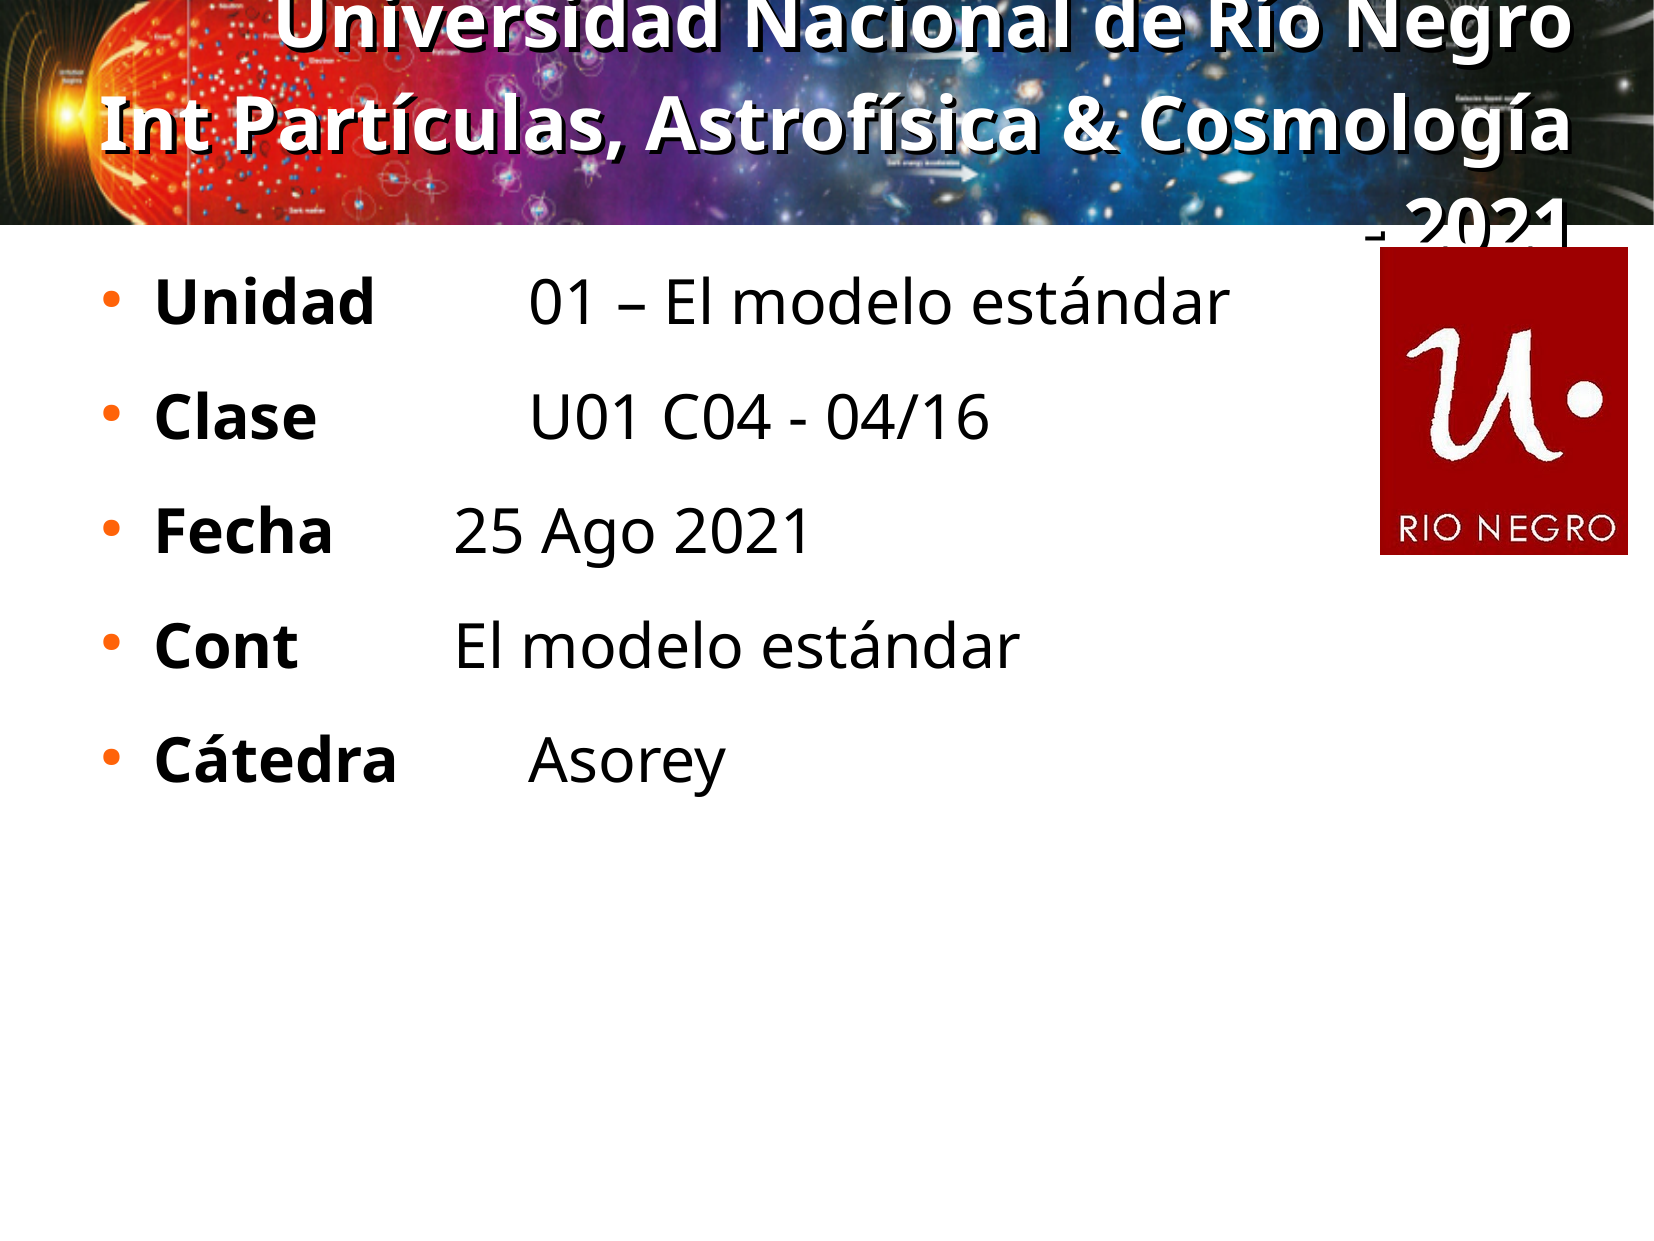

# Universidad Nacional de Río Negro Int Partículas, Astrofísica & Cosmología - 2021
Unidad 		01 – El modelo estándar
Clase			U01 C04 - 04/16
Fecha		25 Ago 2021
Cont			El modelo estándar
Cátedra		Asorey